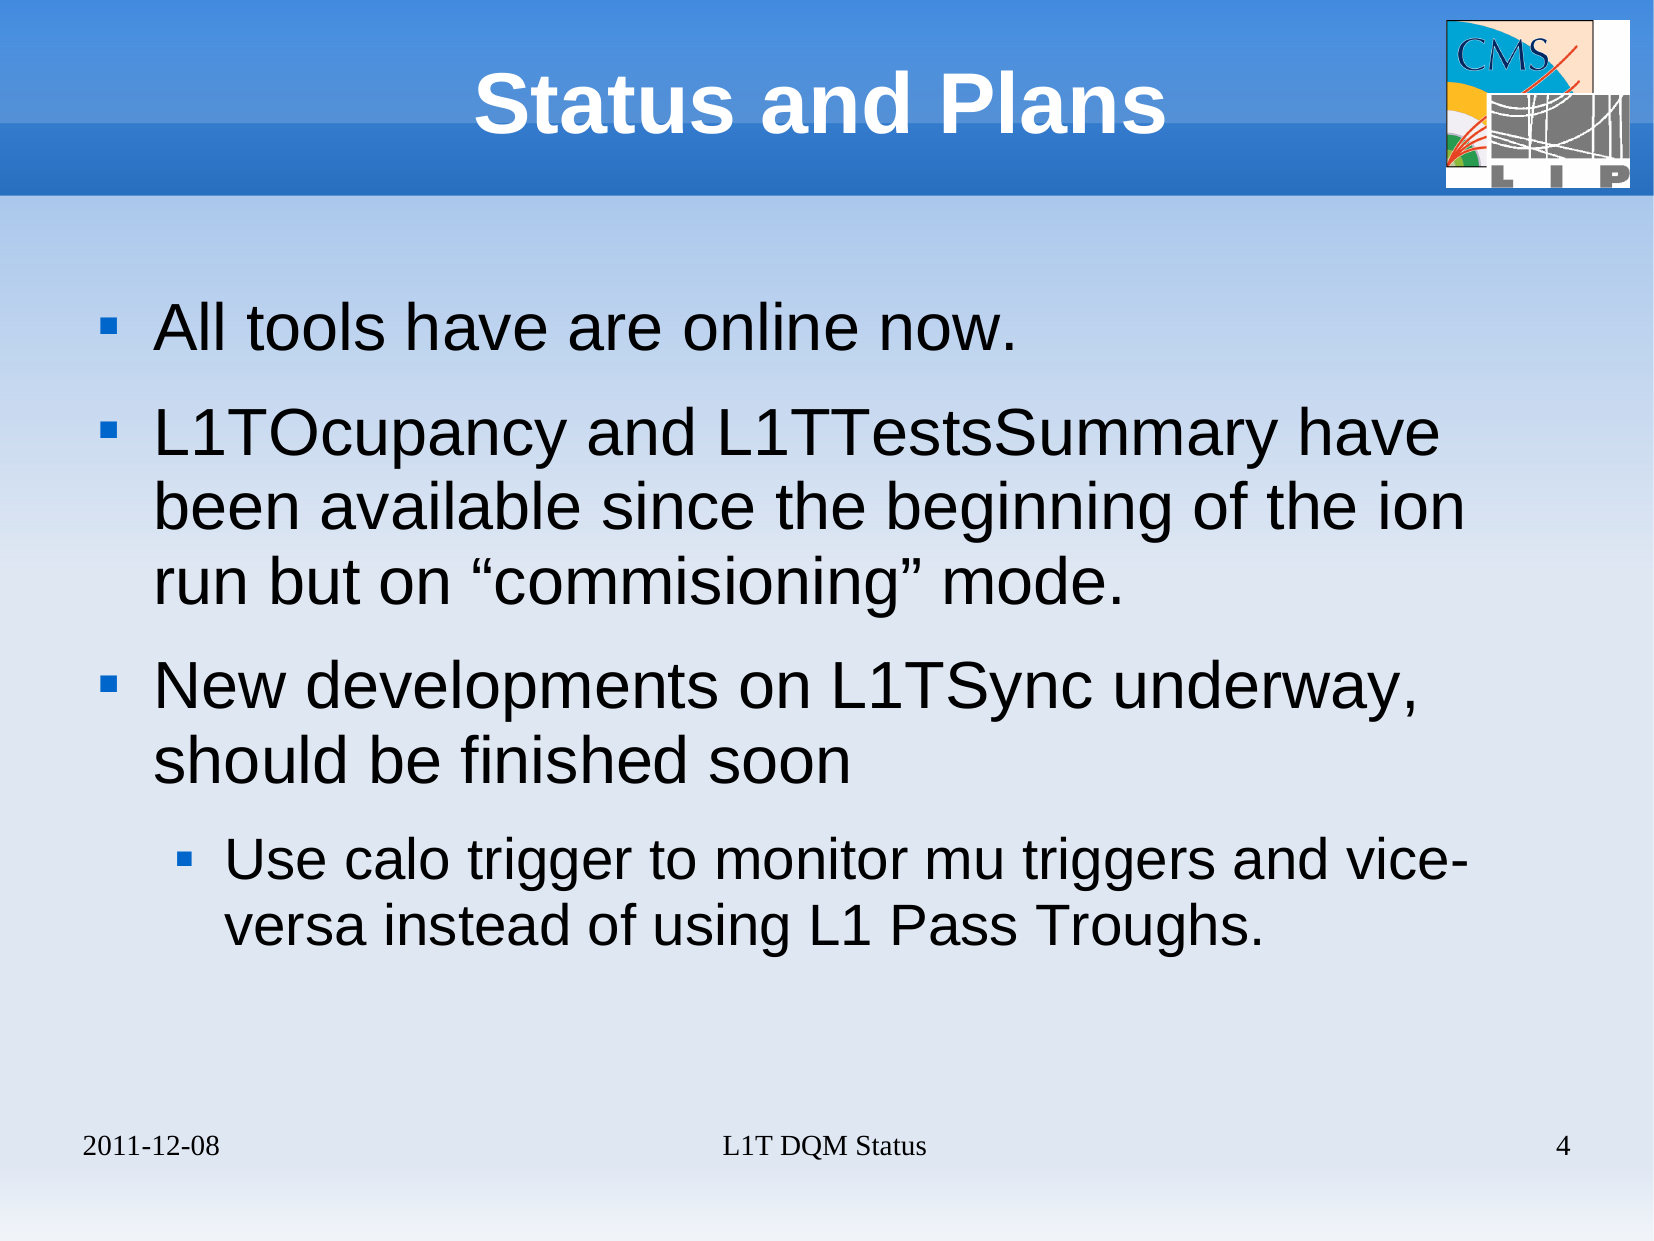

# Status and Plans
All tools have are online now.
L1TOcupancy and L1TTestsSummary have been available since the beginning of the ion run but on “commisioning” mode.
New developments on L1TSync underway, should be finished soon
Use calo trigger to monitor mu triggers and vice-versa instead of using L1 Pass Troughs.
2011-12-08
L1T DQM Status
4